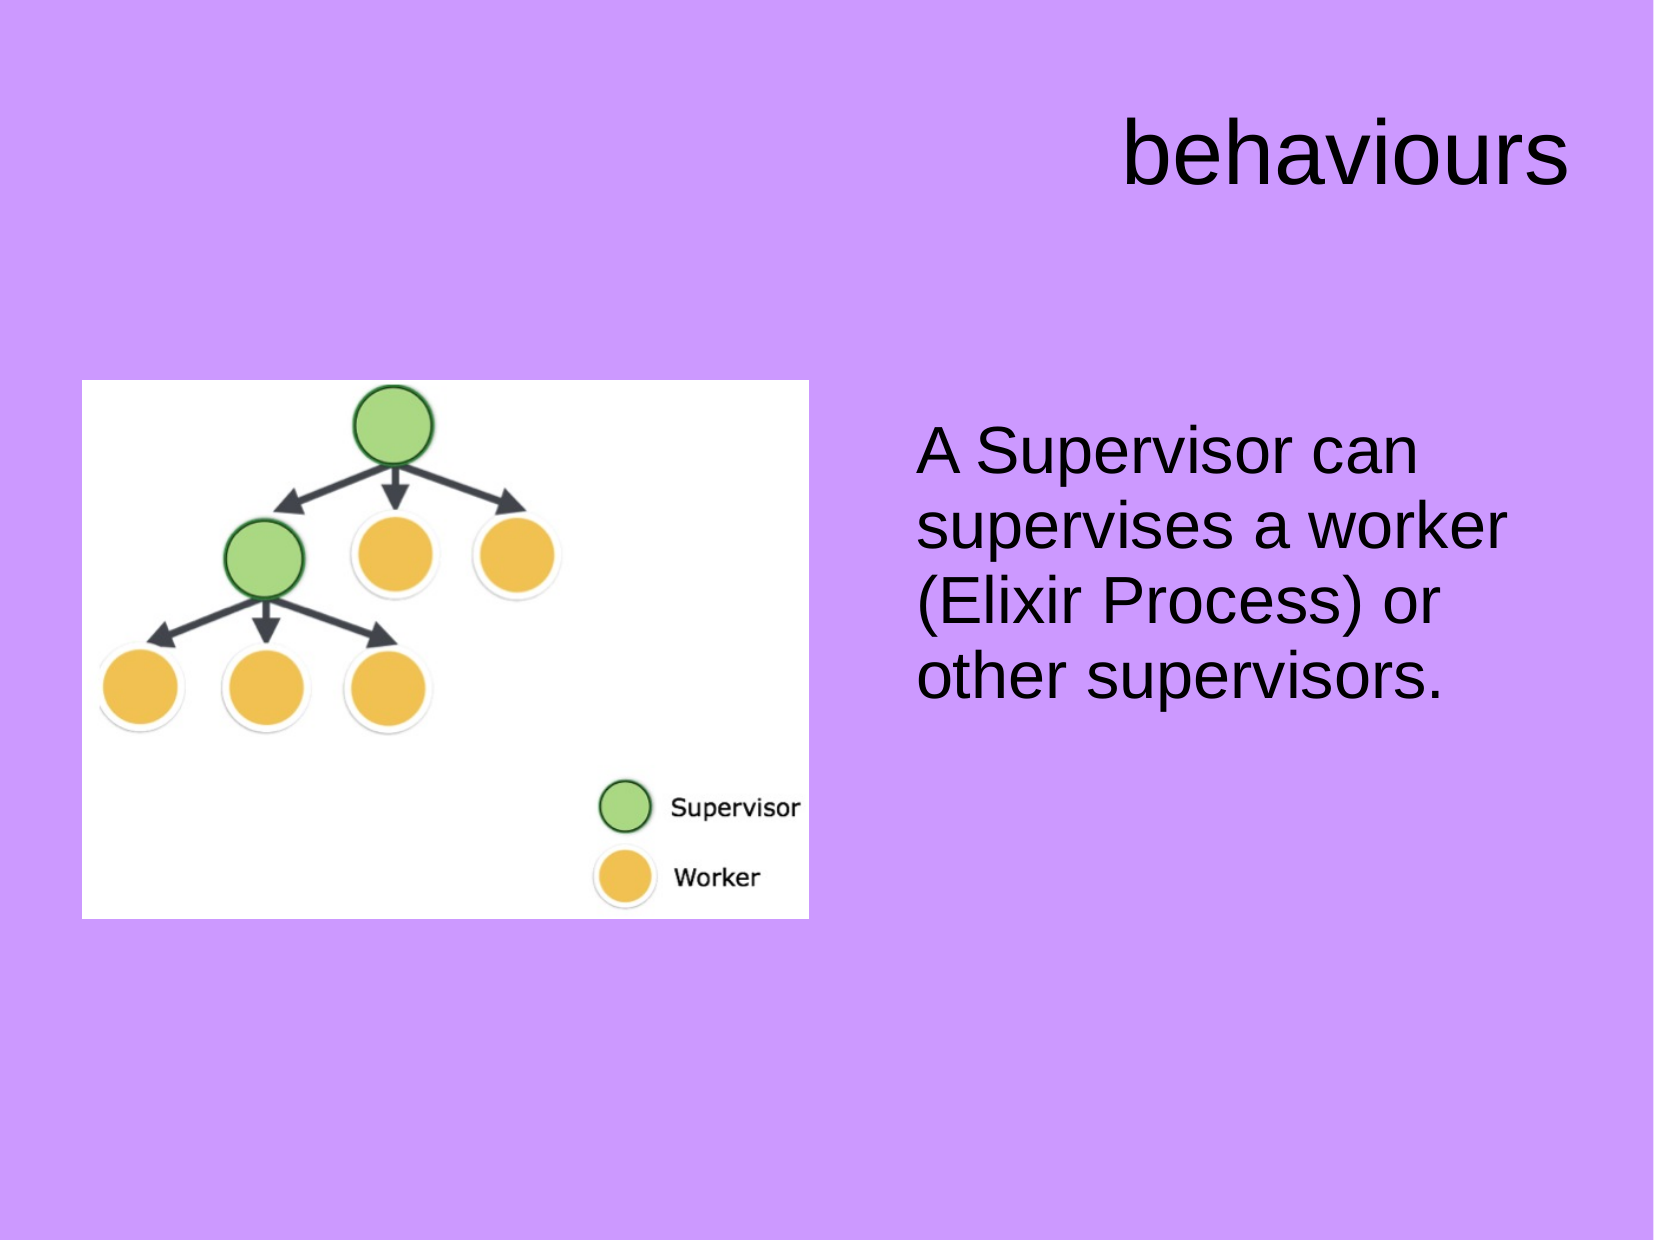

# behaviours
A Supervisor can supervises a worker (Elixir Process) or other supervisors.